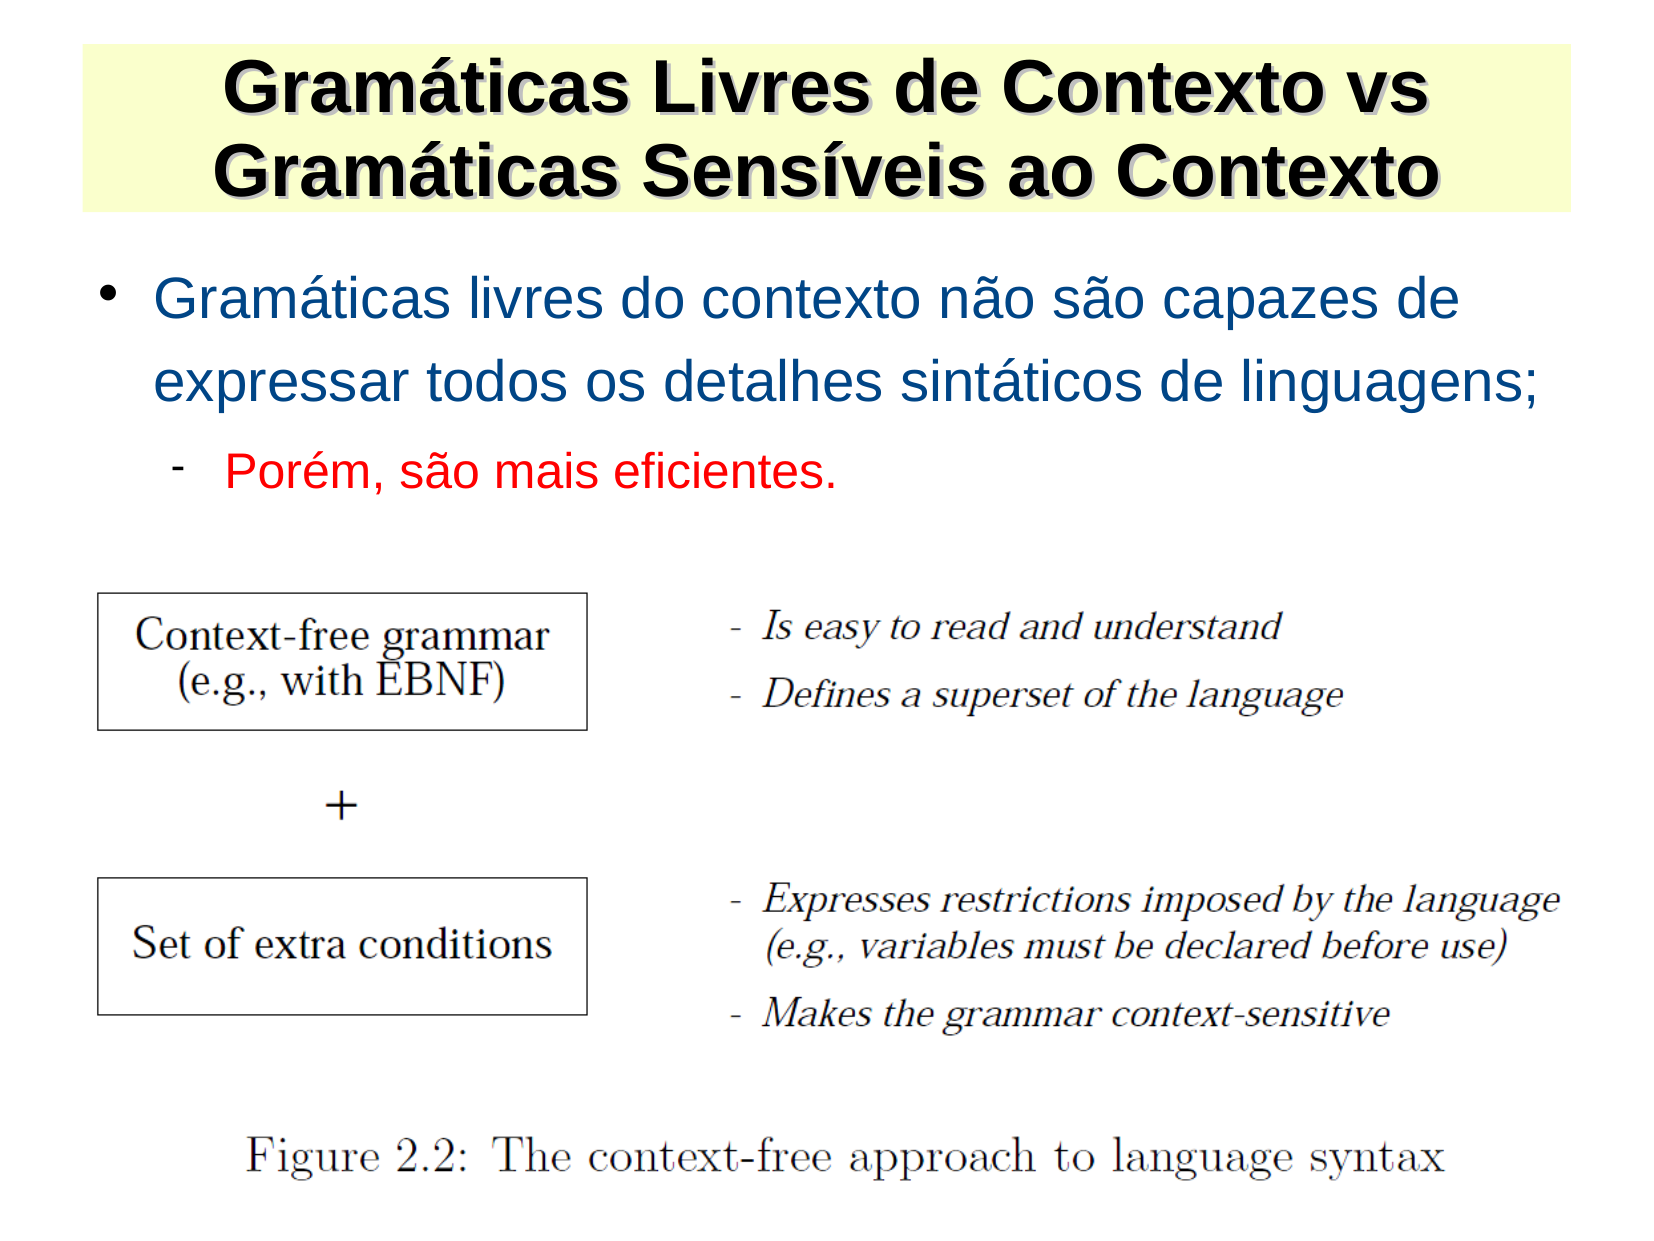

# Gramáticas Livres de Contexto vs Gramáticas Sensíveis ao Contexto
Gramáticas livres do contexto não são capazes de expressar todos os detalhes sintáticos de linguagens;
Porém, são mais eficientes.